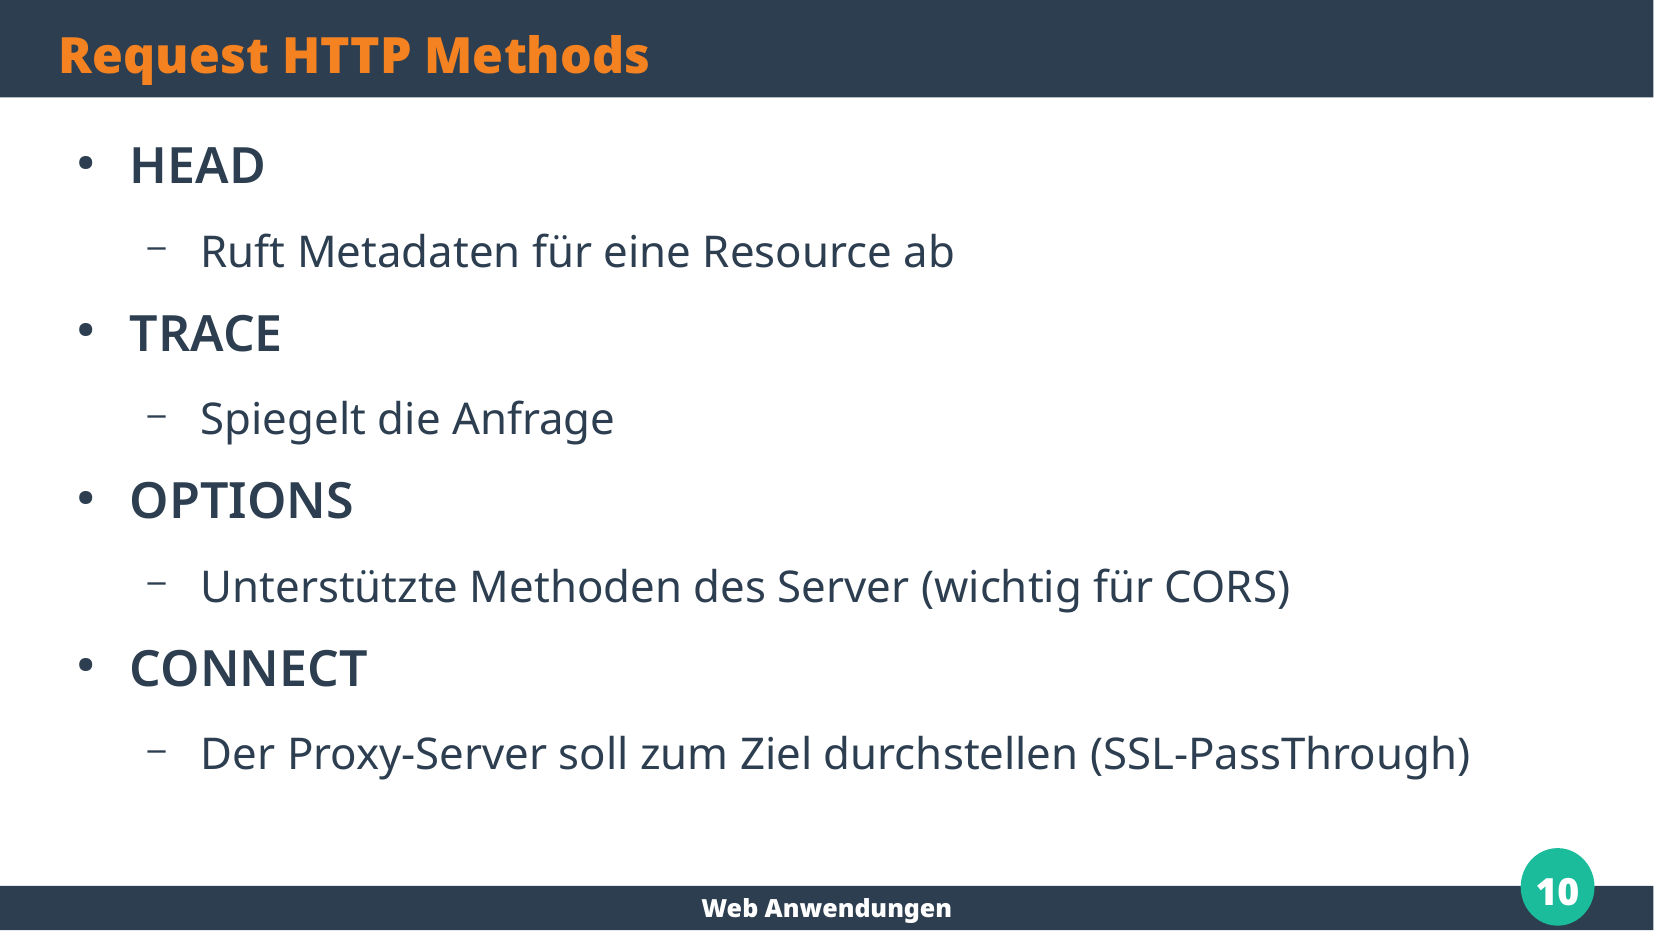

# Request HTTP Methods
HEAD
Ruft Metadaten für eine Resource ab
TRACE
Spiegelt die Anfrage
OPTIONS
Unterstützte Methoden des Server (wichtig für CORS)
CONNECT
Der Proxy-Server soll zum Ziel durchstellen (SSL-PassThrough)
10